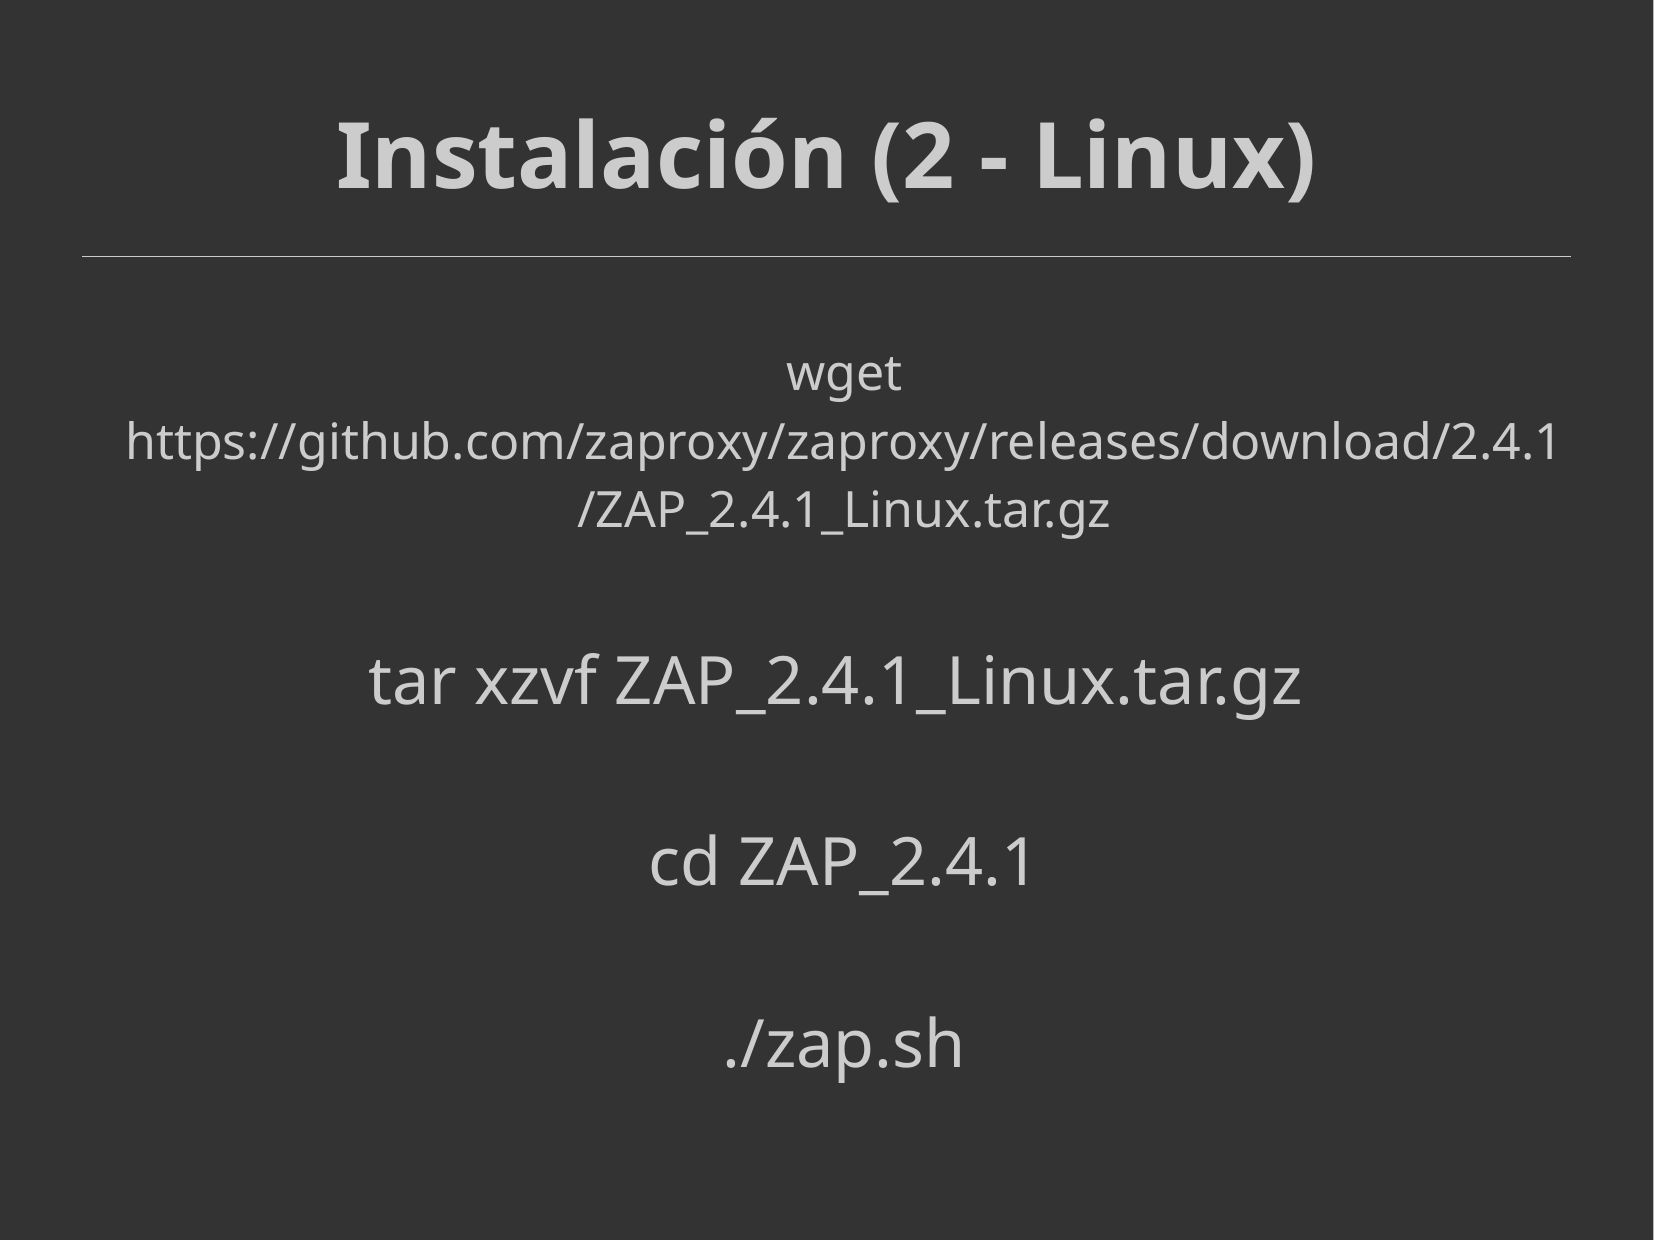

# Instalación (2 - Linux)
wget https://github.com/zaproxy/zaproxy/releases/download/2.4.1/ZAP_2.4.1_Linux.tar.gz
tar xzvf ZAP_2.4.1_Linux.tar.gz
cd ZAP_2.4.1
./zap.sh